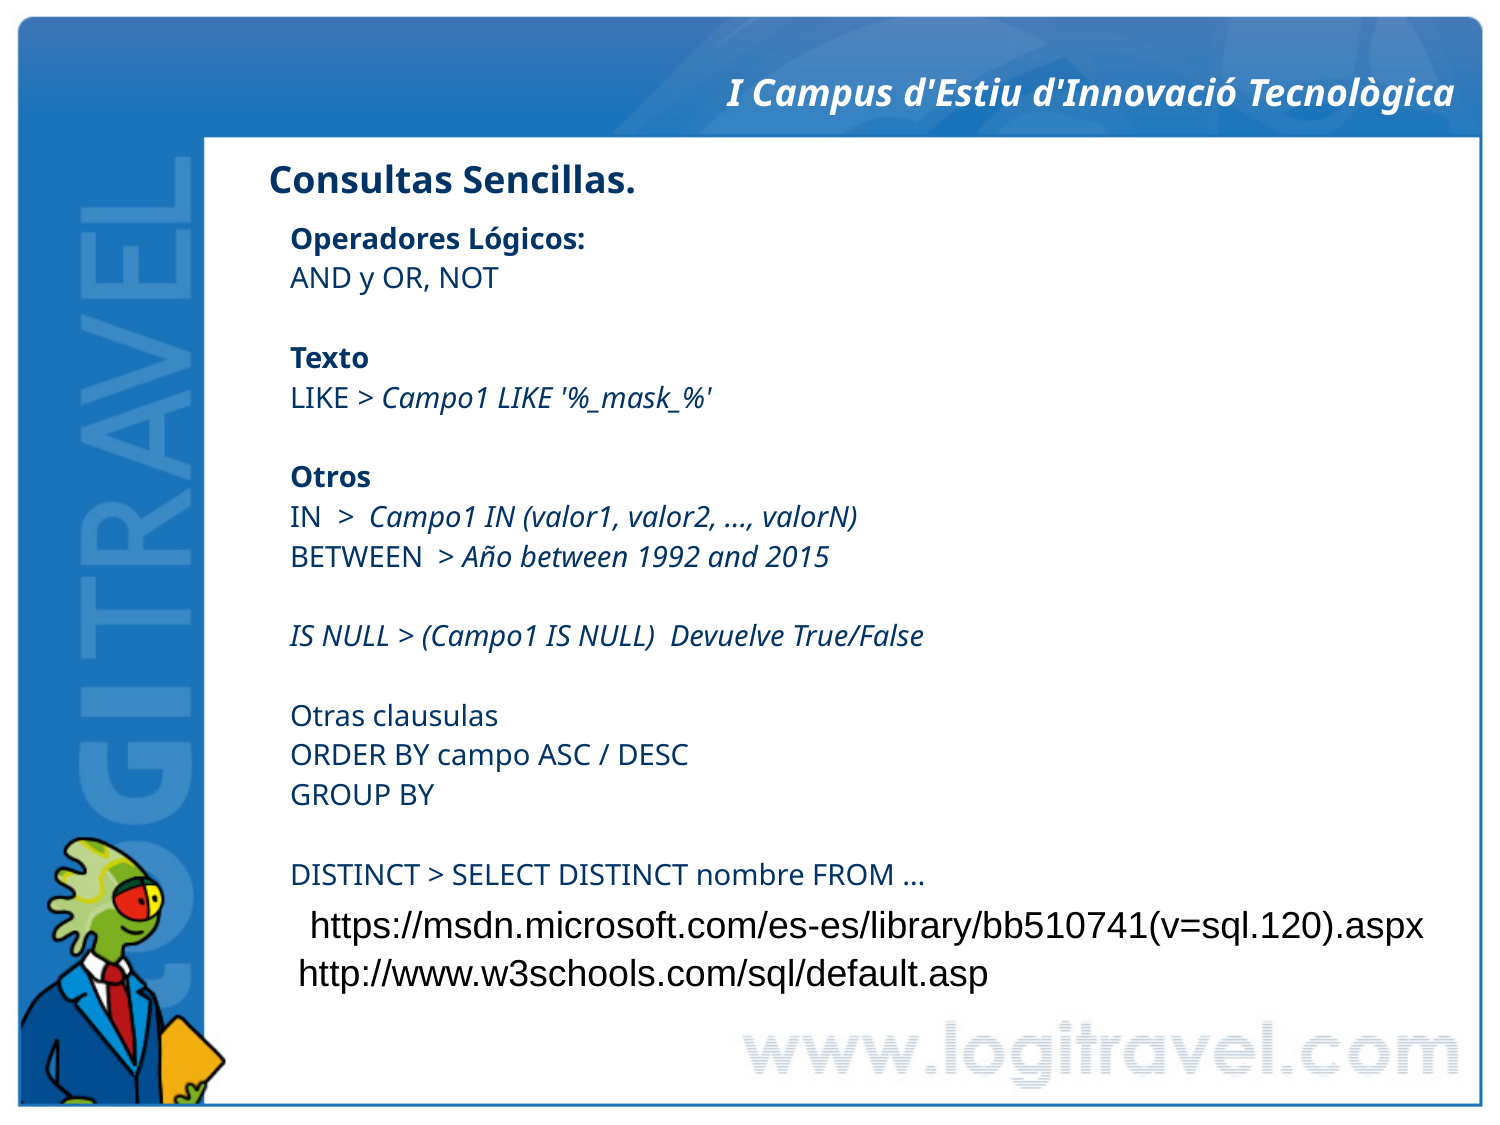

I Campus d'Estiu d'Innovació Tecnològica
Consultas Sencillas.
Operadores Lógicos:
AND y OR, NOT
Texto
LIKE > Campo1 LIKE '%_mask_%'
Otros
IN > Campo1 IN (valor1, valor2, …, valorN)
BETWEEN > Año between 1992 and 2015
IS NULL > (Campo1 IS NULL) Devuelve True/False
Otras clausulas
ORDER BY campo ASC / DESC
GROUP BY
DISTINCT > SELECT DISTINCT nombre FROM …
https://msdn.microsoft.com/es-es/library/bb510741(v=sql.120).aspx
http://www.w3schools.com/sql/default.asp